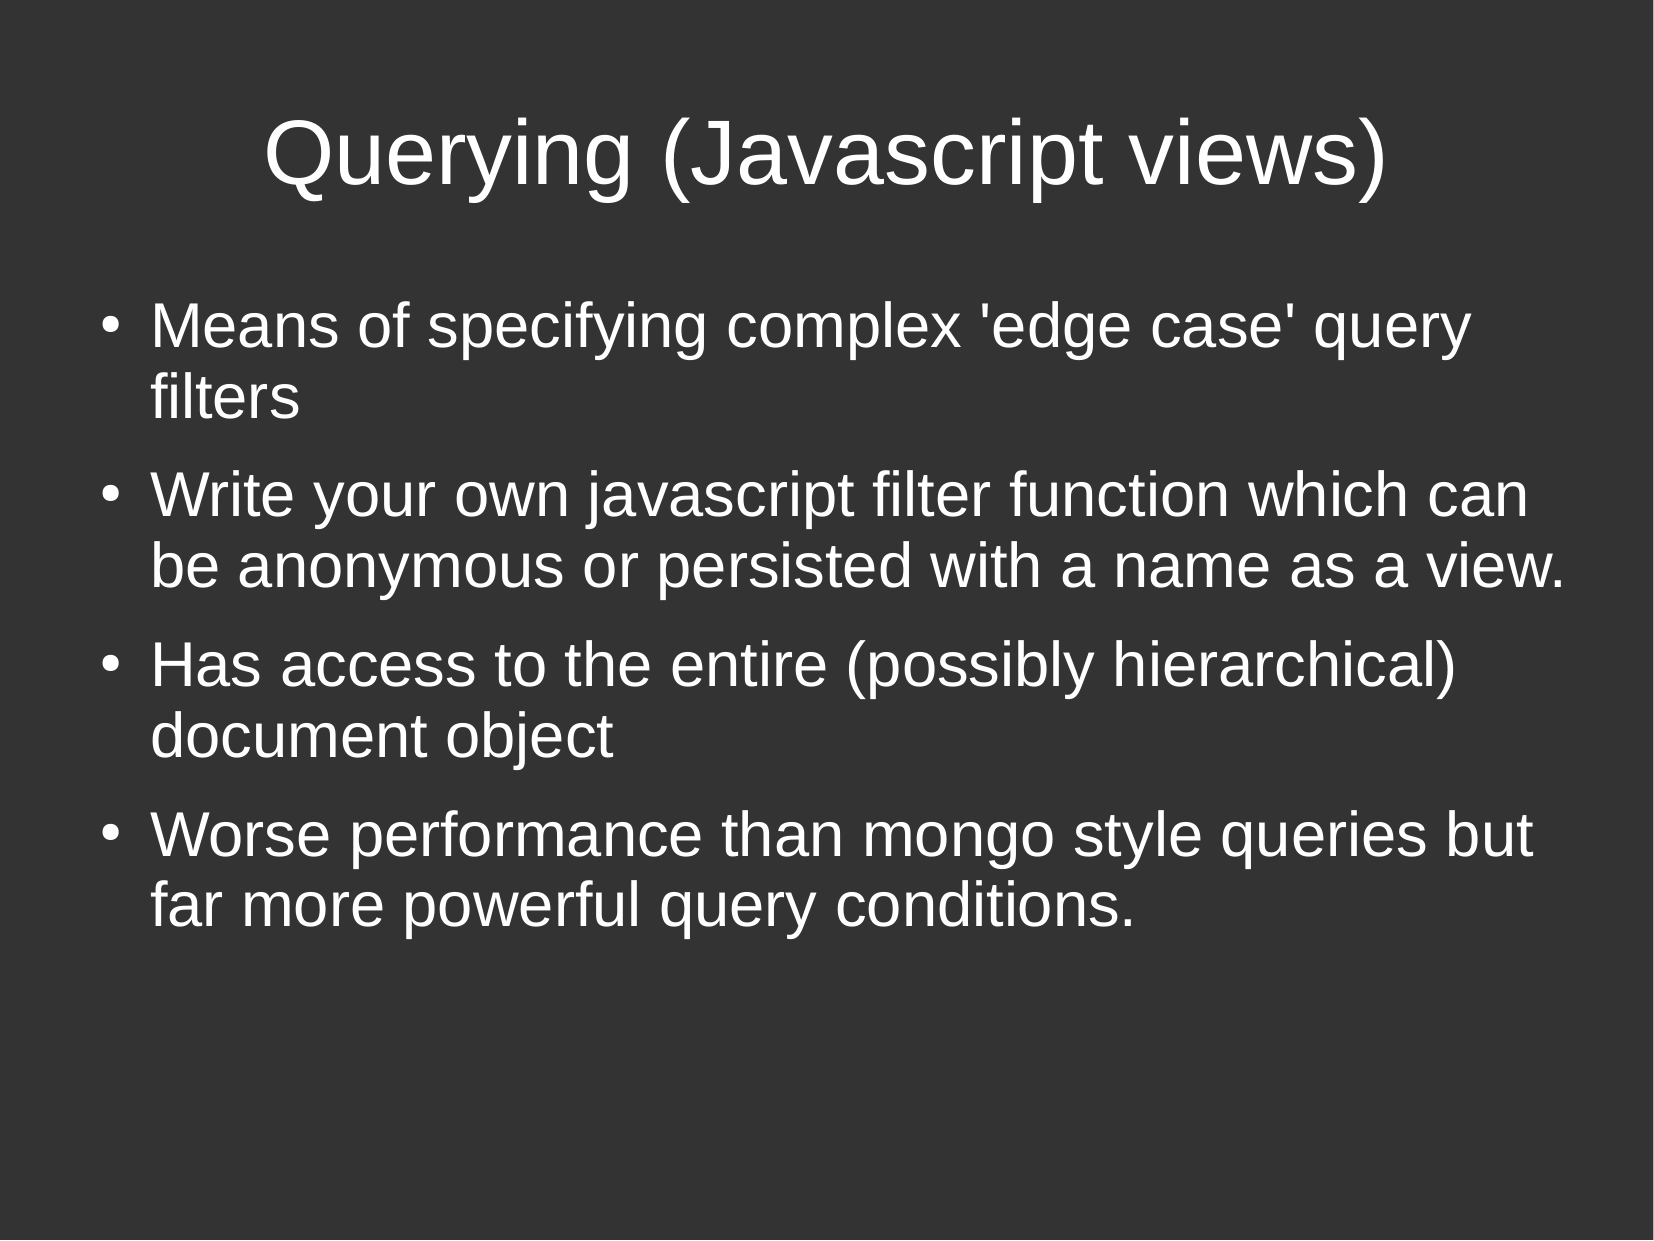

# Querying (Javascript views)
Means of specifying complex 'edge case' query filters
Write your own javascript filter function which can be anonymous or persisted with a name as a view.
Has access to the entire (possibly hierarchical) document object
Worse performance than mongo style queries but far more powerful query conditions.